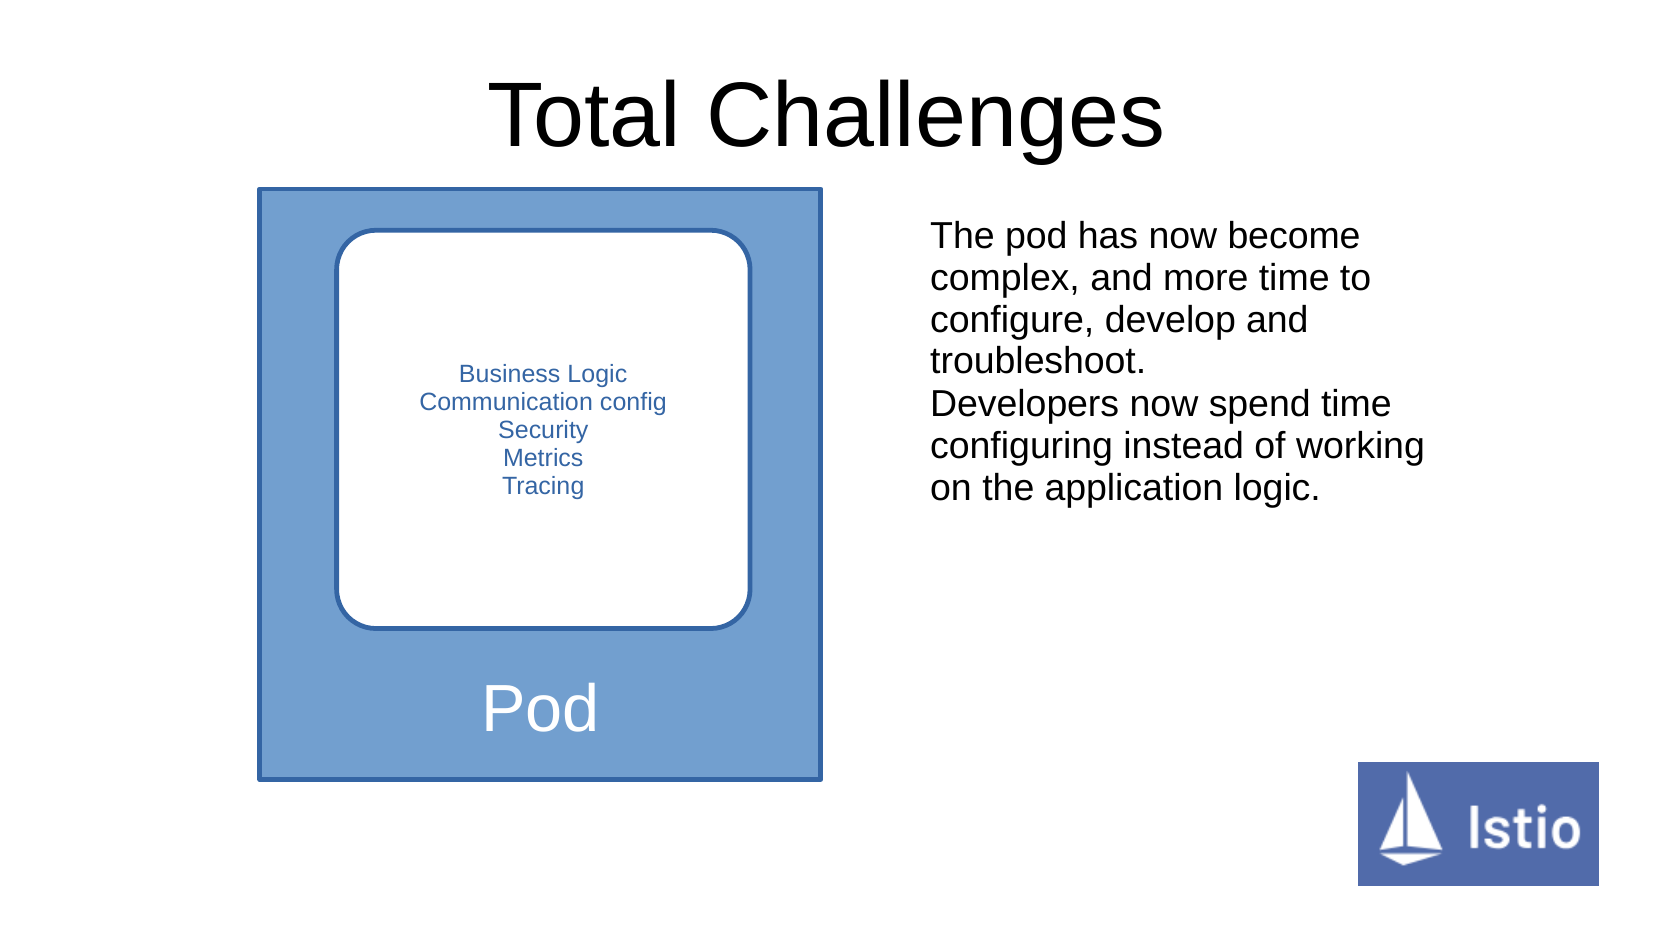

# Total Challenges
Pod
The pod has now become complex, and more time to configure, develop and troubleshoot.
Developers now spend time configuring instead of working on the application logic.
Business Logic
Communication config
Security
Metrics
Tracing